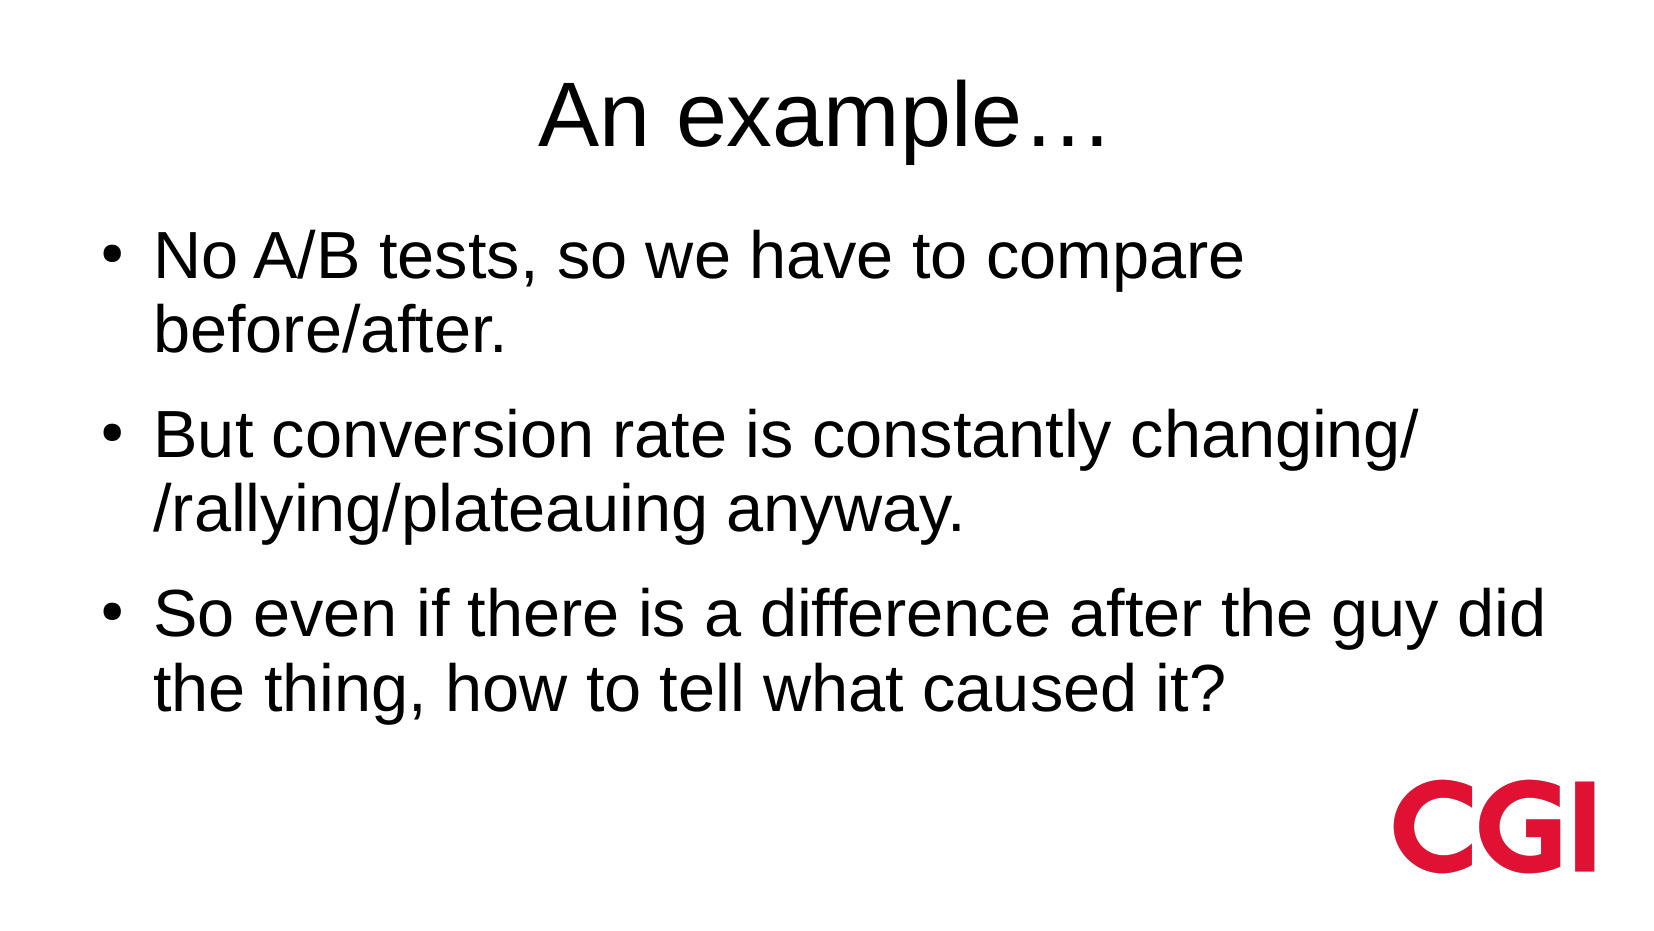

# An example…
No A/B tests, so we have to compare before/after.
But conversion rate is constantly changing/ /rallying/plateauing anyway.
So even if there is a difference after the guy did the thing, how to tell what caused it?